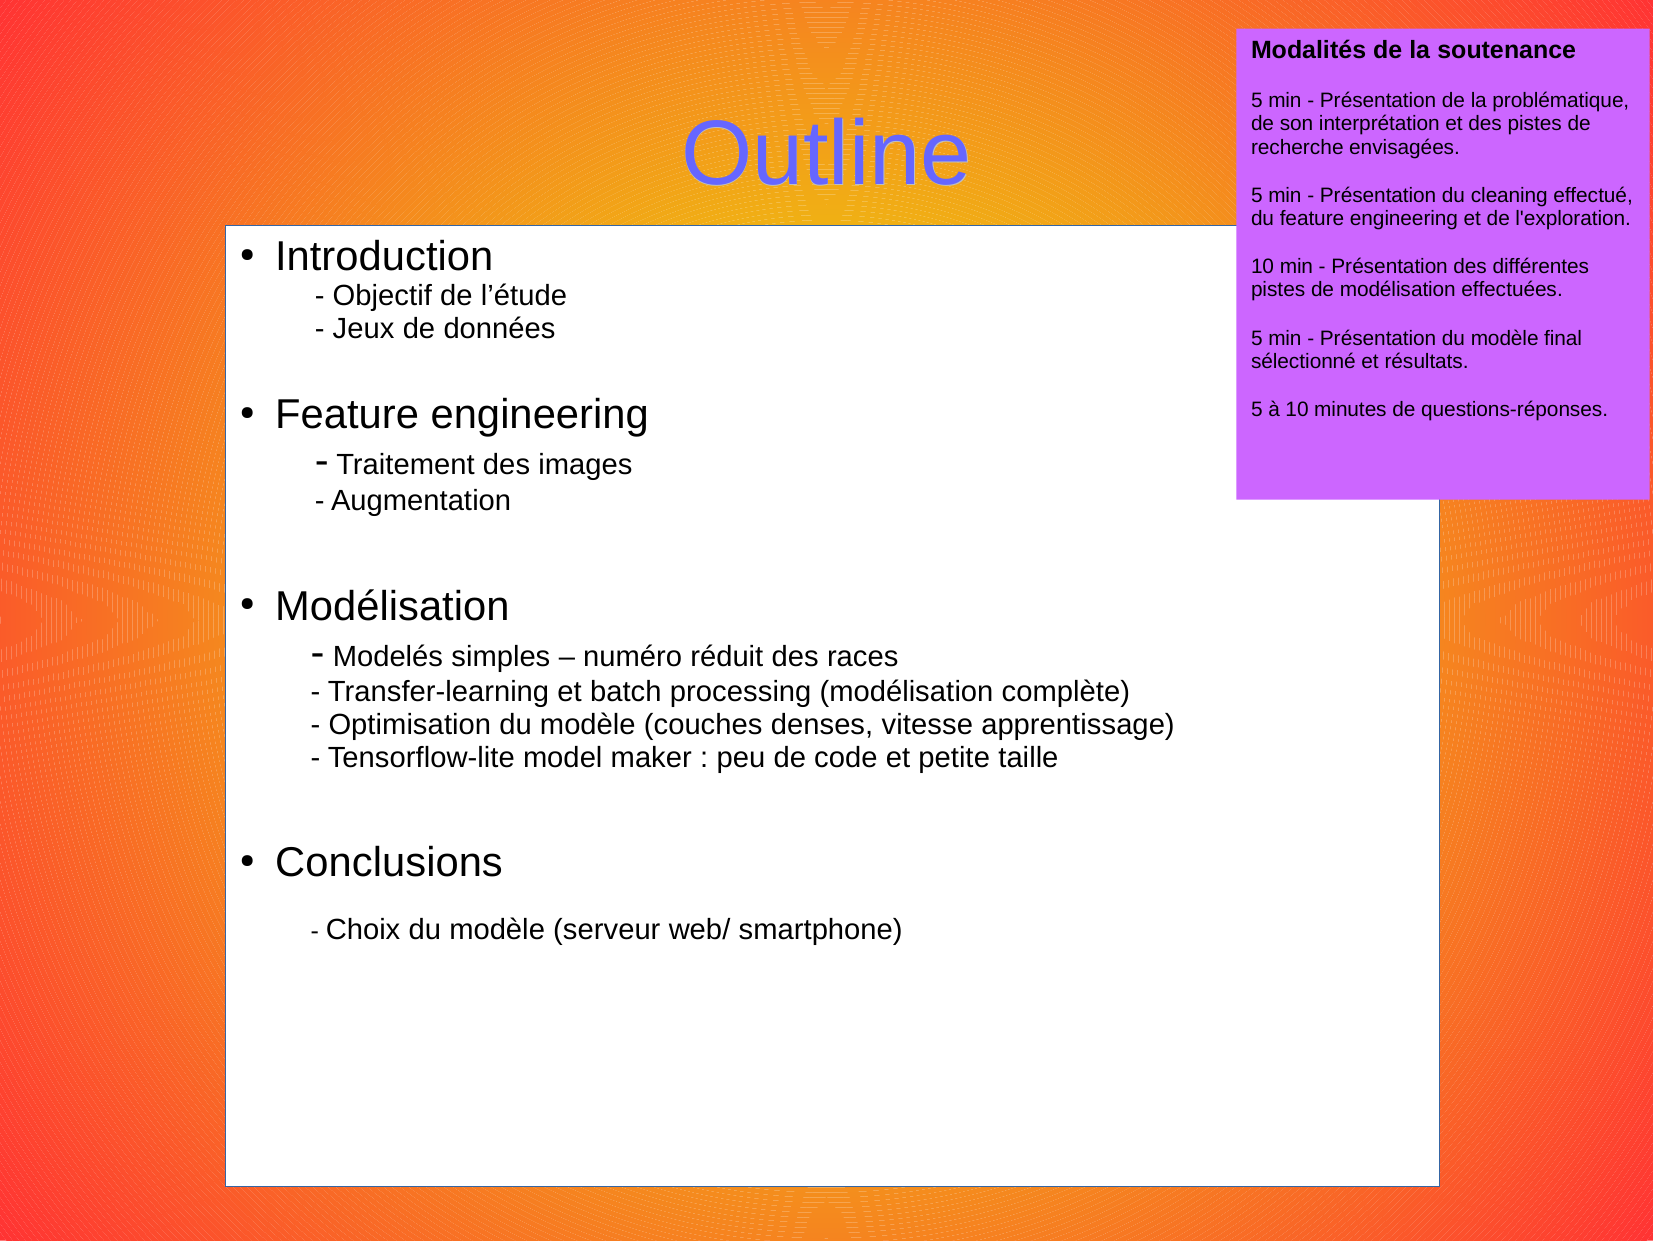

Modalités de la soutenance
5 min - Présentation de la problématique, de son interprétation et des pistes de recherche envisagées.
5 min - Présentation du cleaning effectué, du feature engineering et de l'exploration.
10 min - Présentation des différentes pistes de modélisation effectuées.
5 min - Présentation du modèle final sélectionné et résultats.
5 à 10 minutes de questions-réponses.
# Outline
Introduction
	- Objectif de l’étude
	- Jeux de données
Feature engineering
	- Traitement des images
	- Augmentation
Modélisation
- Modelés simples – numéro réduit des races
- Transfer-learning et batch processing (modélisation complète)
- Optimisation du modèle (couches denses, vitesse apprentissage)
- Tensorflow-lite model maker : peu de code et petite taille
Conclusions
- Choix du modèle (serveur web/ smartphone)